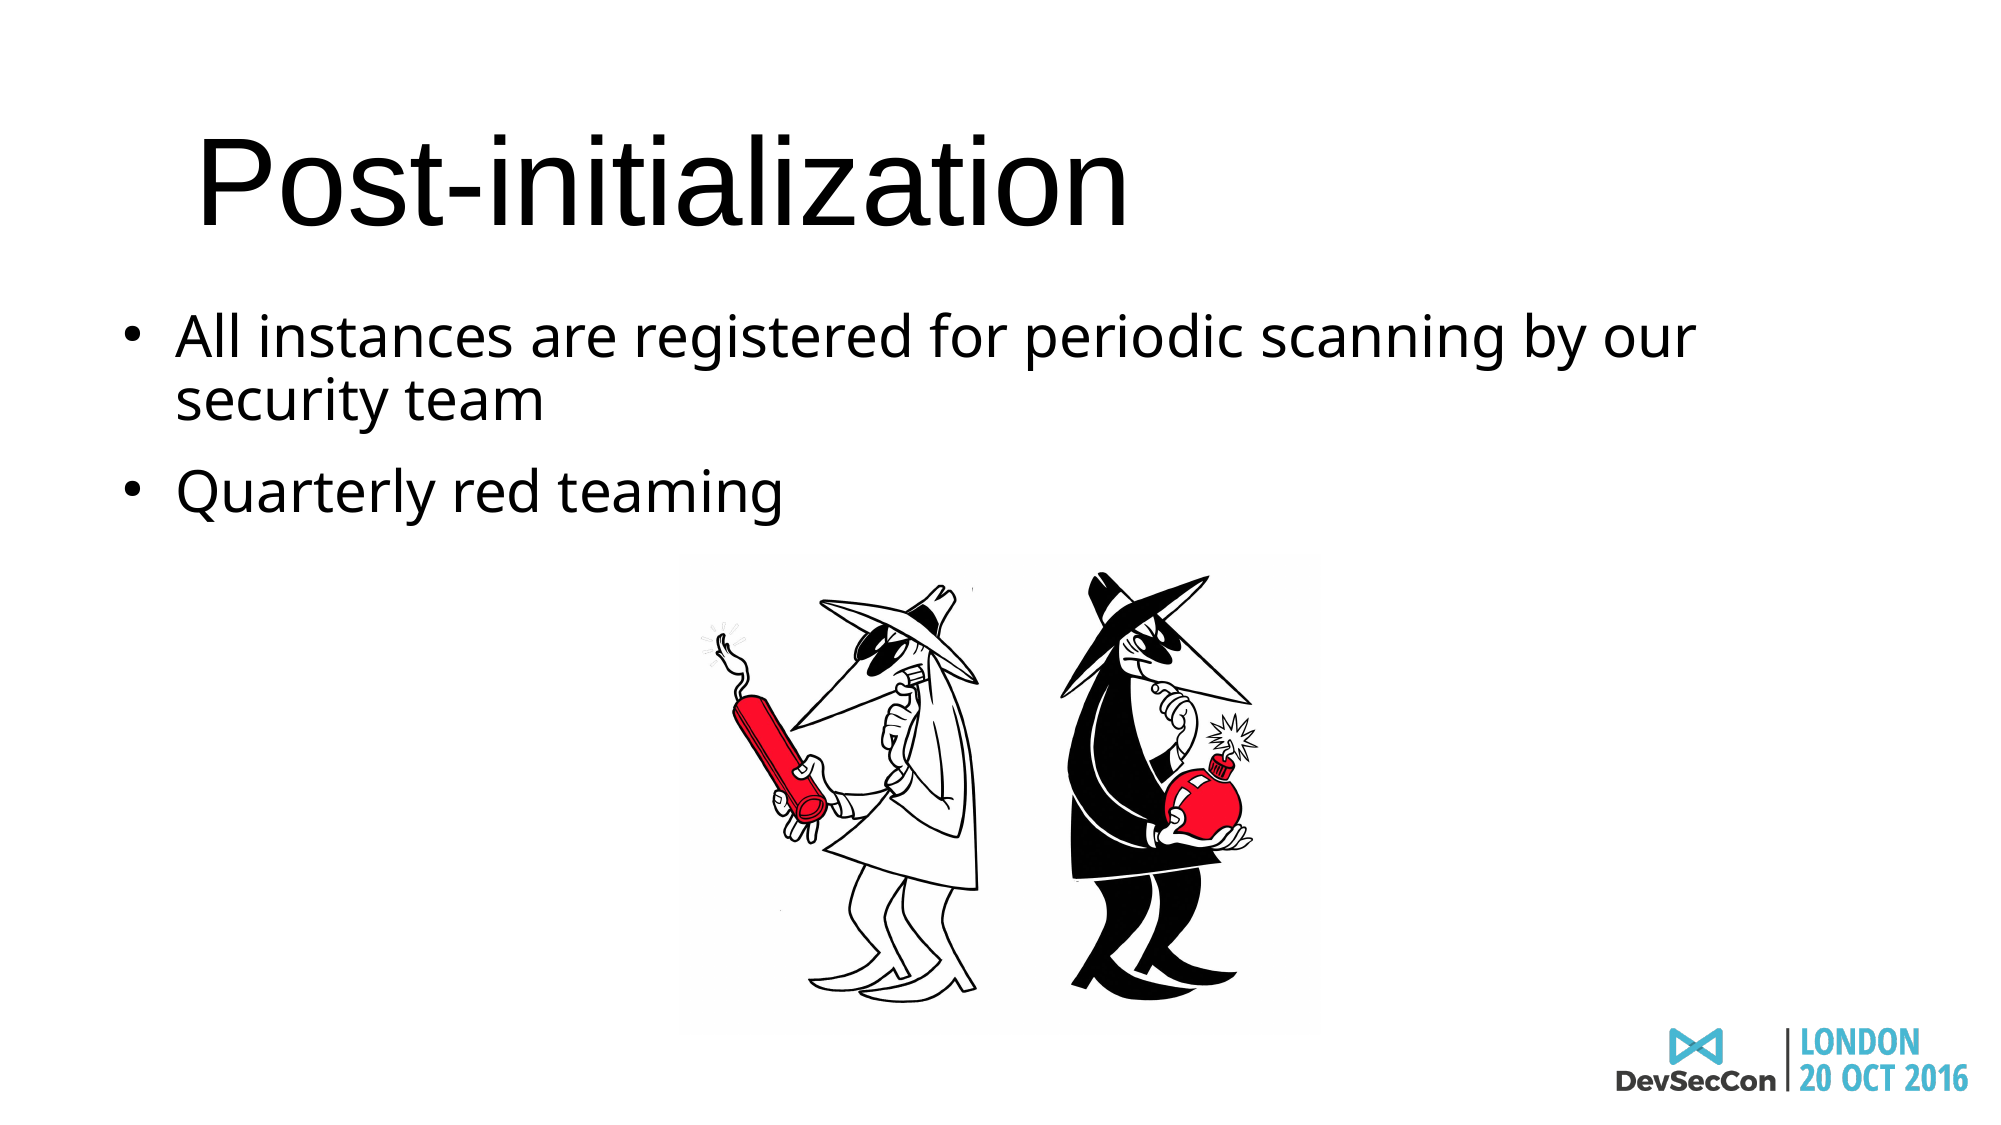

#
Post-initialization
All instances are registered for periodic scanning by our security team
Quarterly red teaming